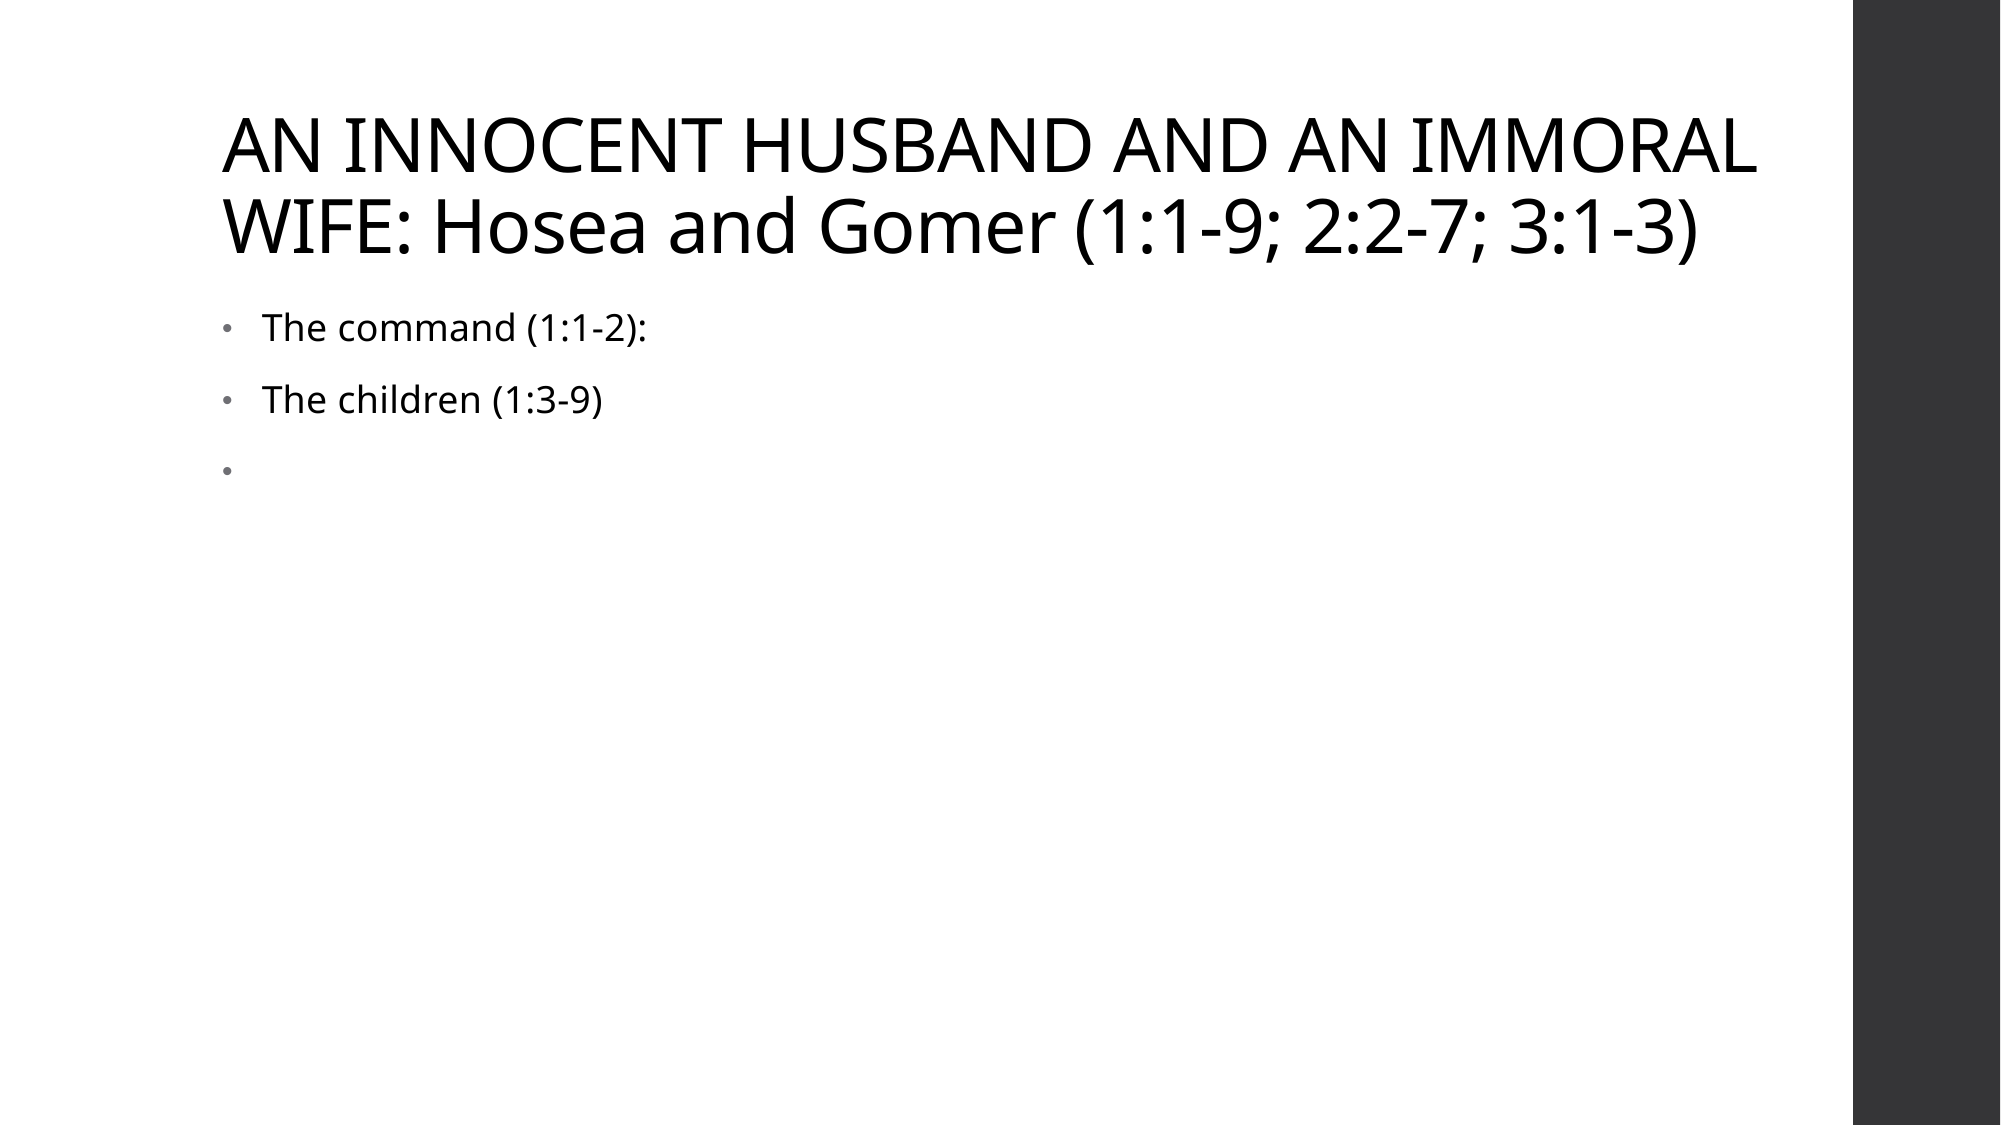

# AN INNOCENT HUSBAND AND AN IMMORAL WIFE: Hosea and Gomer (1:1-9; 2:2-7; 3:1-3)
 The command (1:1-2):
 The children (1:3-9)